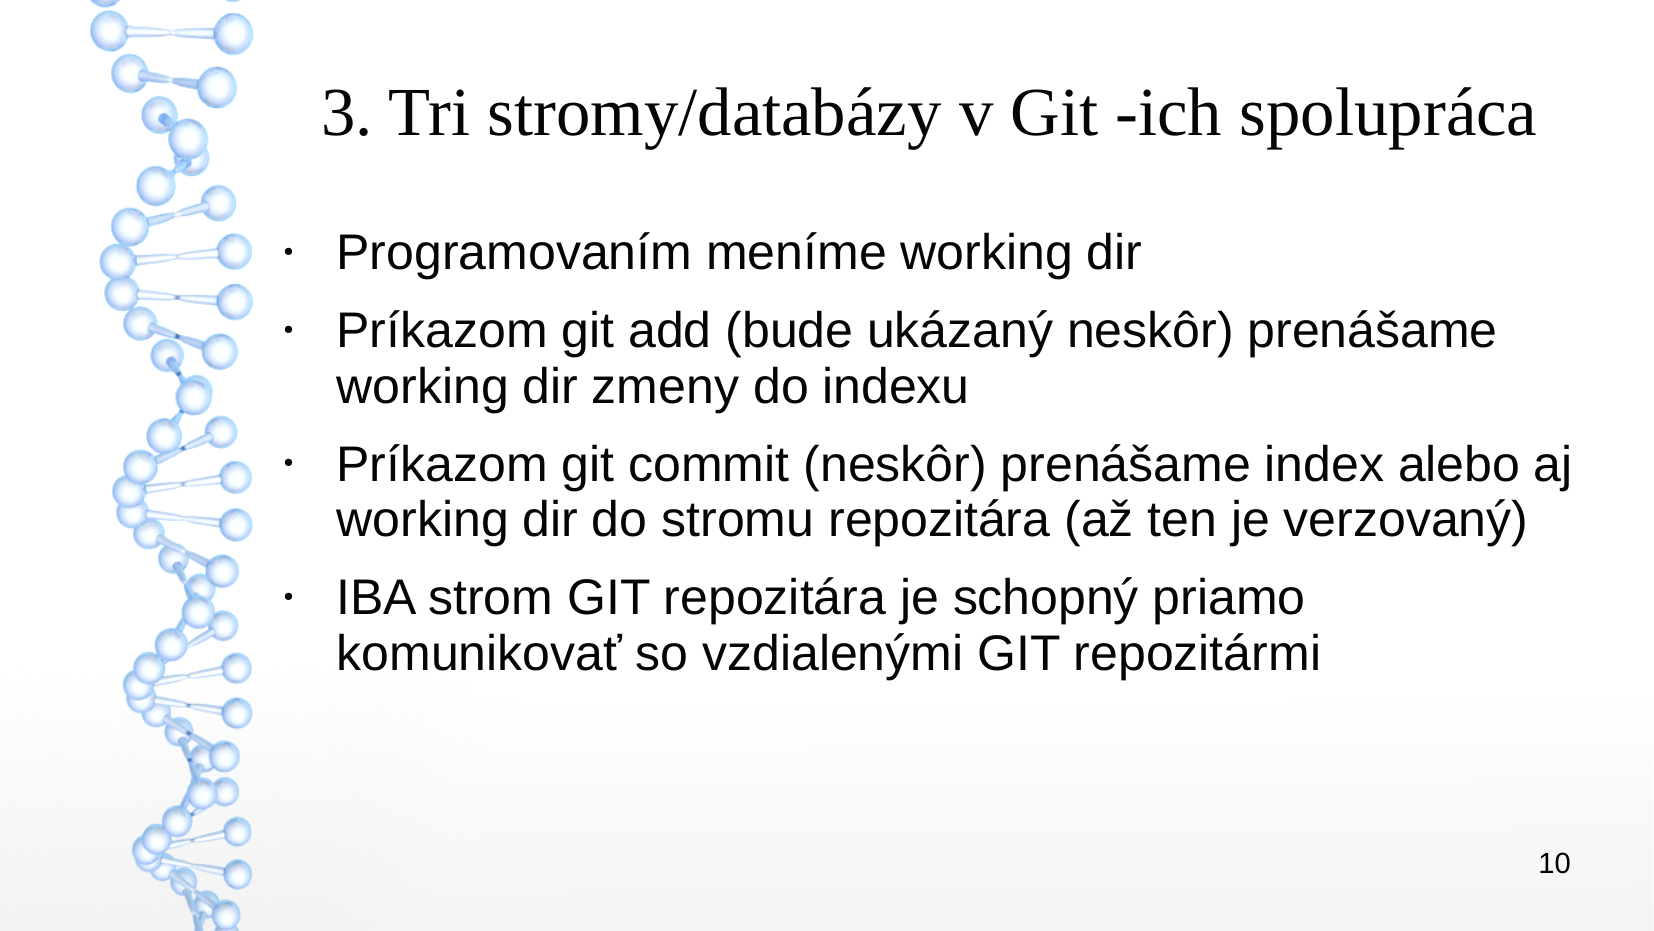

# 3. Tri stromy/databázy v Git -ich spolupráca
Programovaním meníme working dir
Príkazom git add (bude ukázaný neskôr) prenášame working dir zmeny do indexu
Príkazom git commit (neskôr) prenášame index alebo aj working dir do stromu repozitára (až ten je verzovaný)
IBA strom GIT repozitára je schopný priamo komunikovať so vzdialenými GIT repozitármi
10